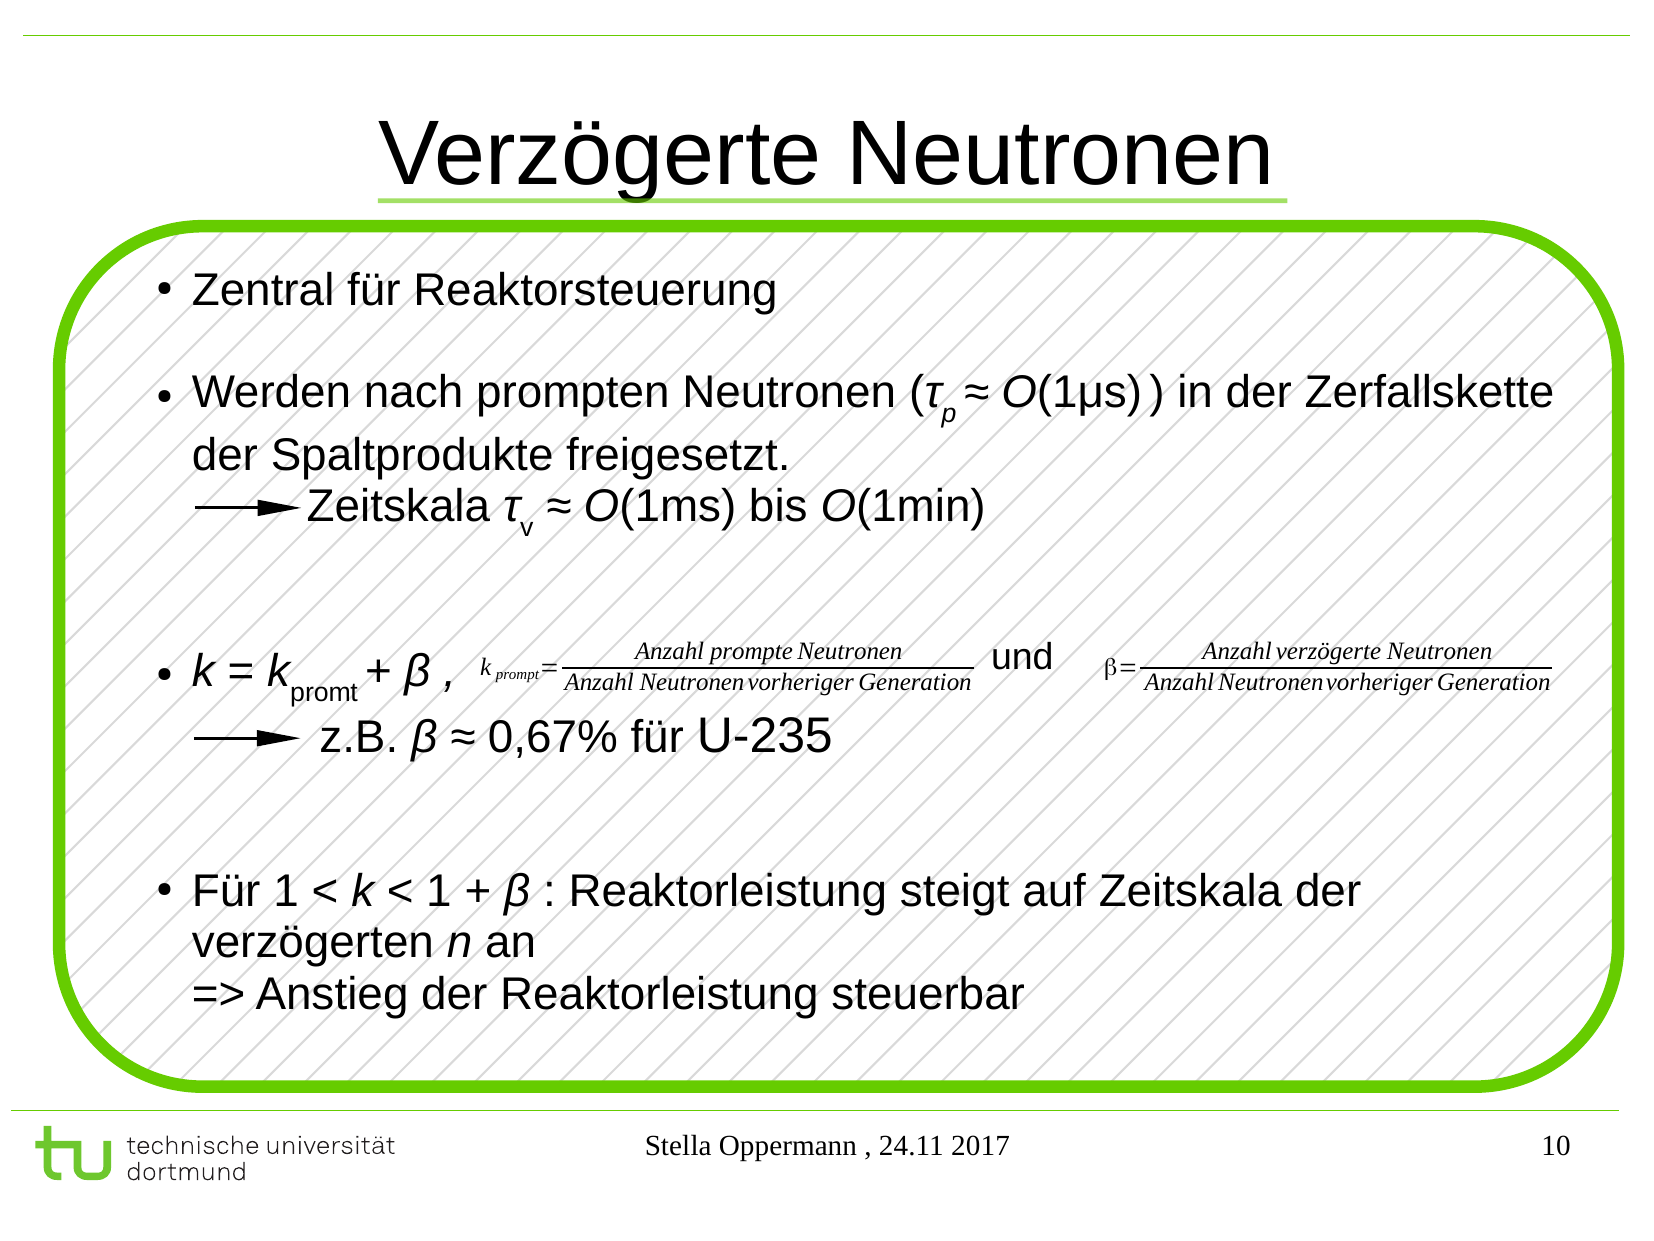

# Verzögerte Neutronen
 und
Zentral für Reaktorsteuerung
Werden nach prompten Neutronen (τp ≈ O(1μs) ) in der Zerfallskette der Spaltprodukte freigesetzt.
 Zeitskala τv ≈ O(1ms) bis O(1min)
k = kpromt + β ,
 z.B. β ≈ 0,67% für U-235
Für 1 < k < 1 + β : Reaktorleistung steigt auf Zeitskala der
verzögerten n an
=> Anstieg der Reaktorleistung steuerbar
Stella Oppermann , 24.11 2017
10